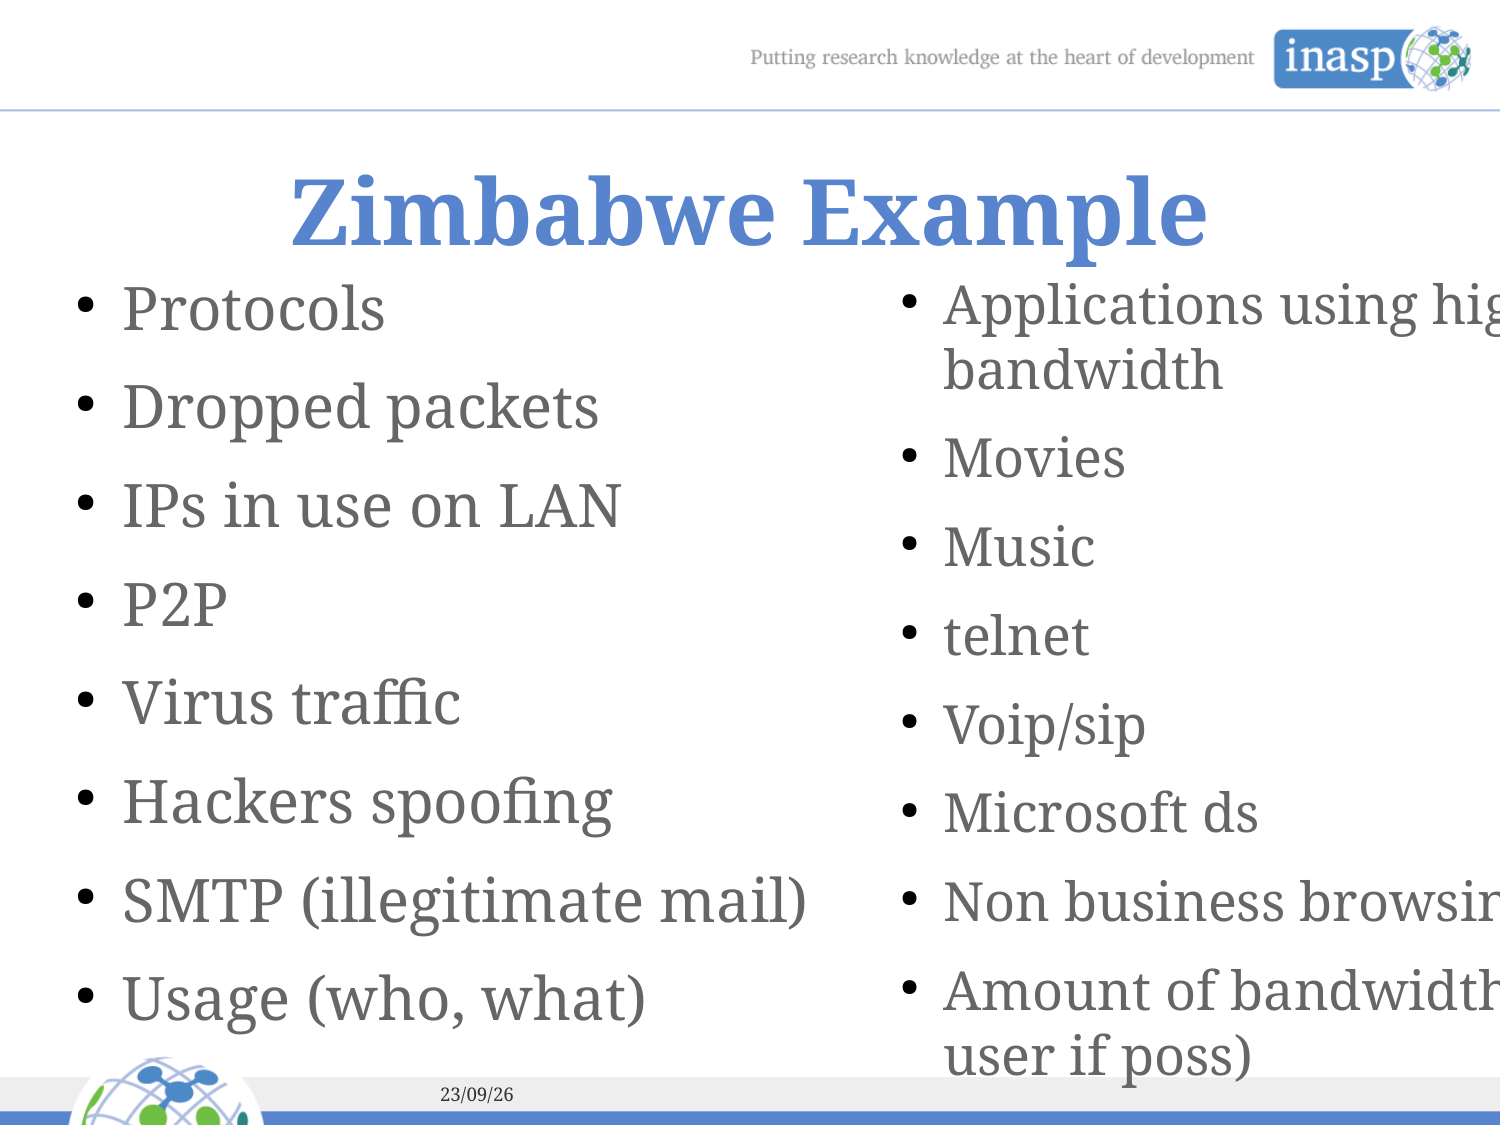

# Zimbabwe Example
Protocols
Dropped packets
IPs in use on LAN
P2P
Virus traffic
Hackers spoofing
SMTP (illegitimate mail)
Usage (who, what)
Applications using high bandwidth
Movies
Music
telnet
Voip/sip
Microsoft ds
Non business browsing
Amount of bandwidth (per user if poss)